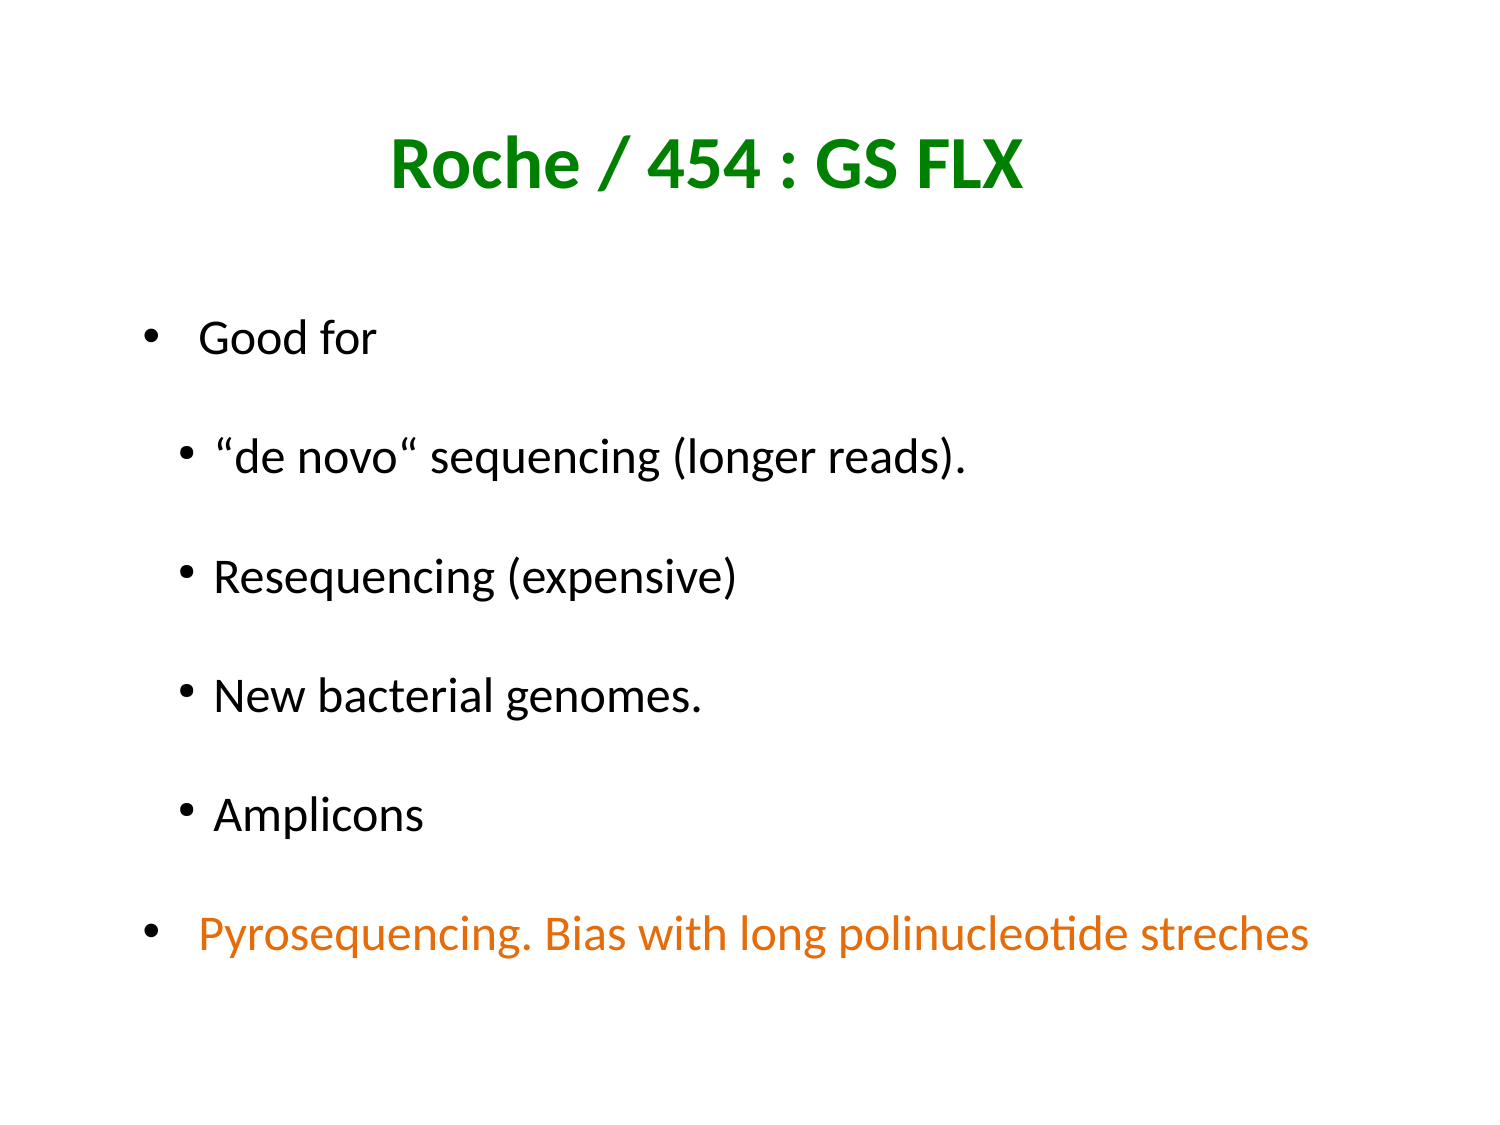

Roche / 454 : GS FLX
Good for
“de novo“ sequencing (longer reads).
Resequencing (expensive)
New bacterial genomes.
Amplicons
Pyrosequencing. Bias with long polinucleotide streches